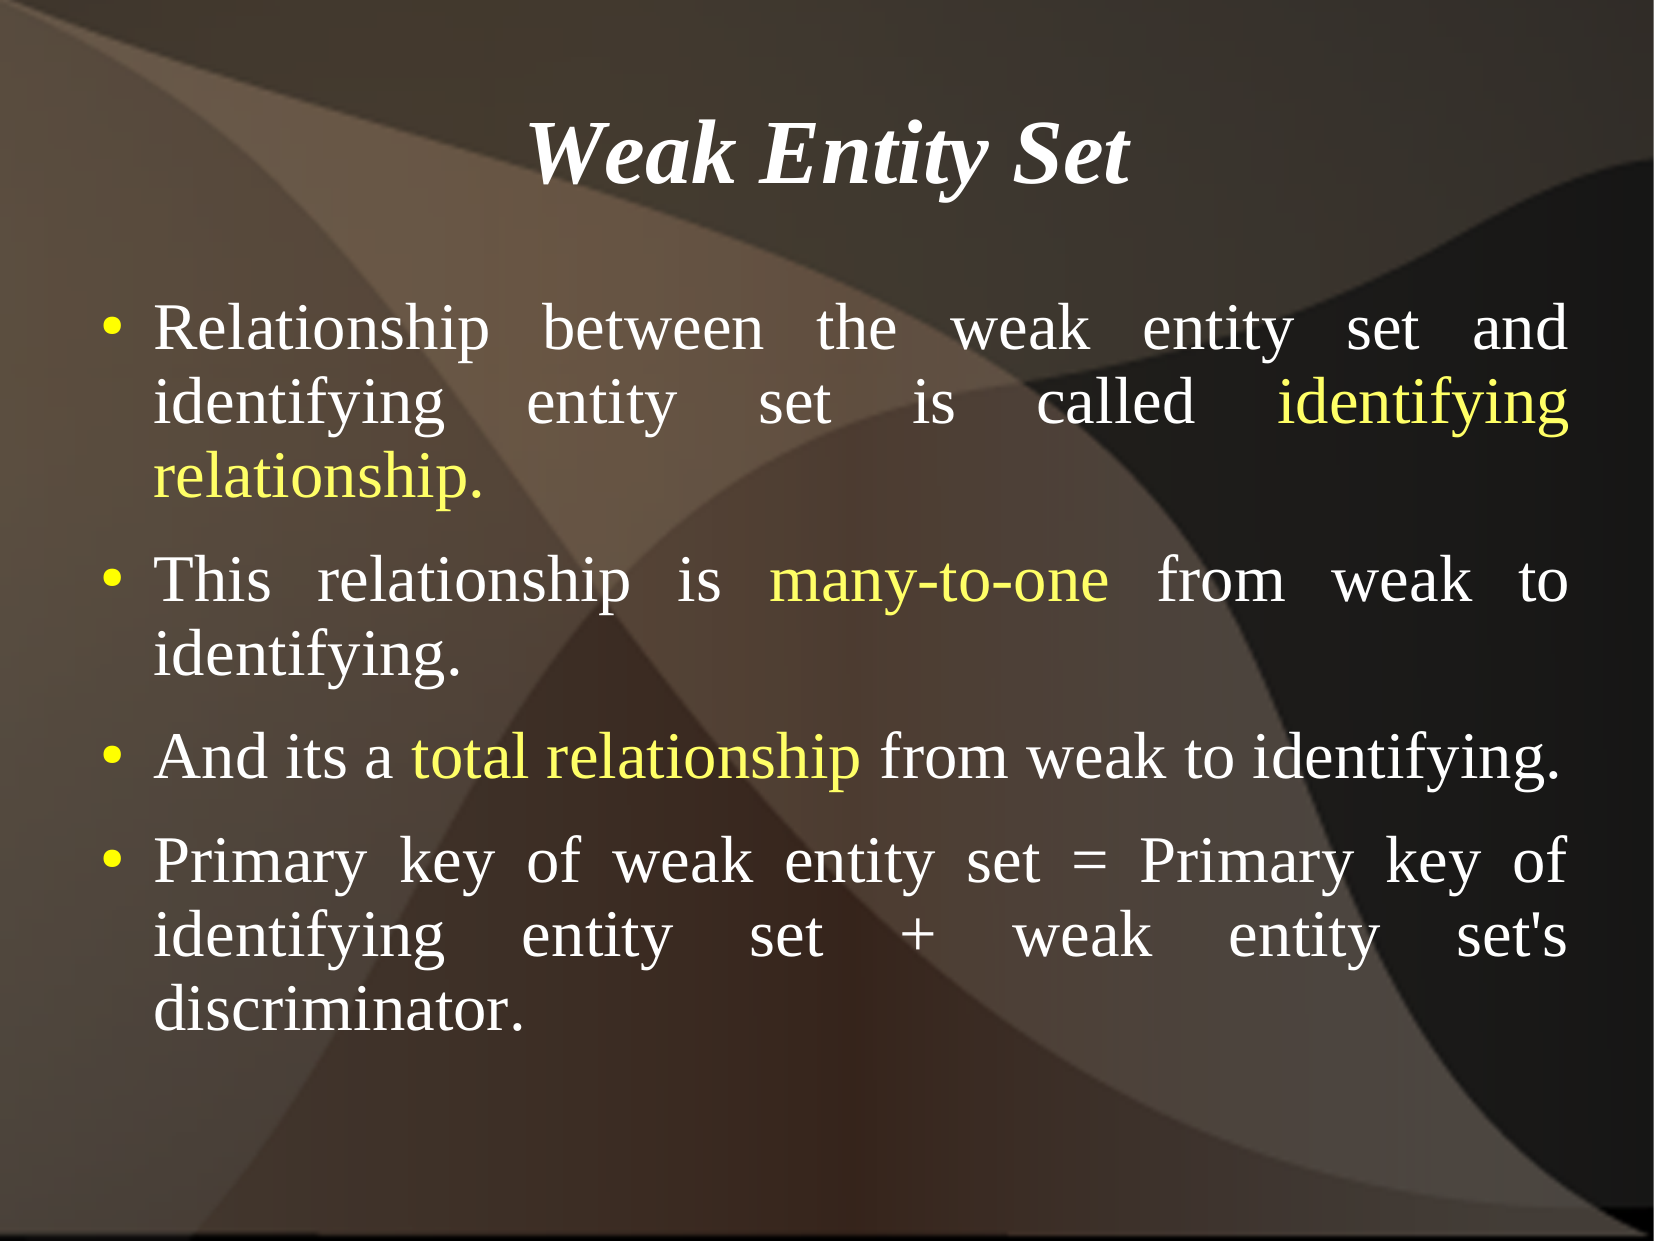

# Weak Entity Set
Relationship between the weak entity set and identifying entity set is called identifying relationship.
This relationship is many-to-one from weak to identifying.
And its a total relationship from weak to identifying.
Primary key of weak entity set = Primary key of identifying entity set + weak entity set's discriminator.